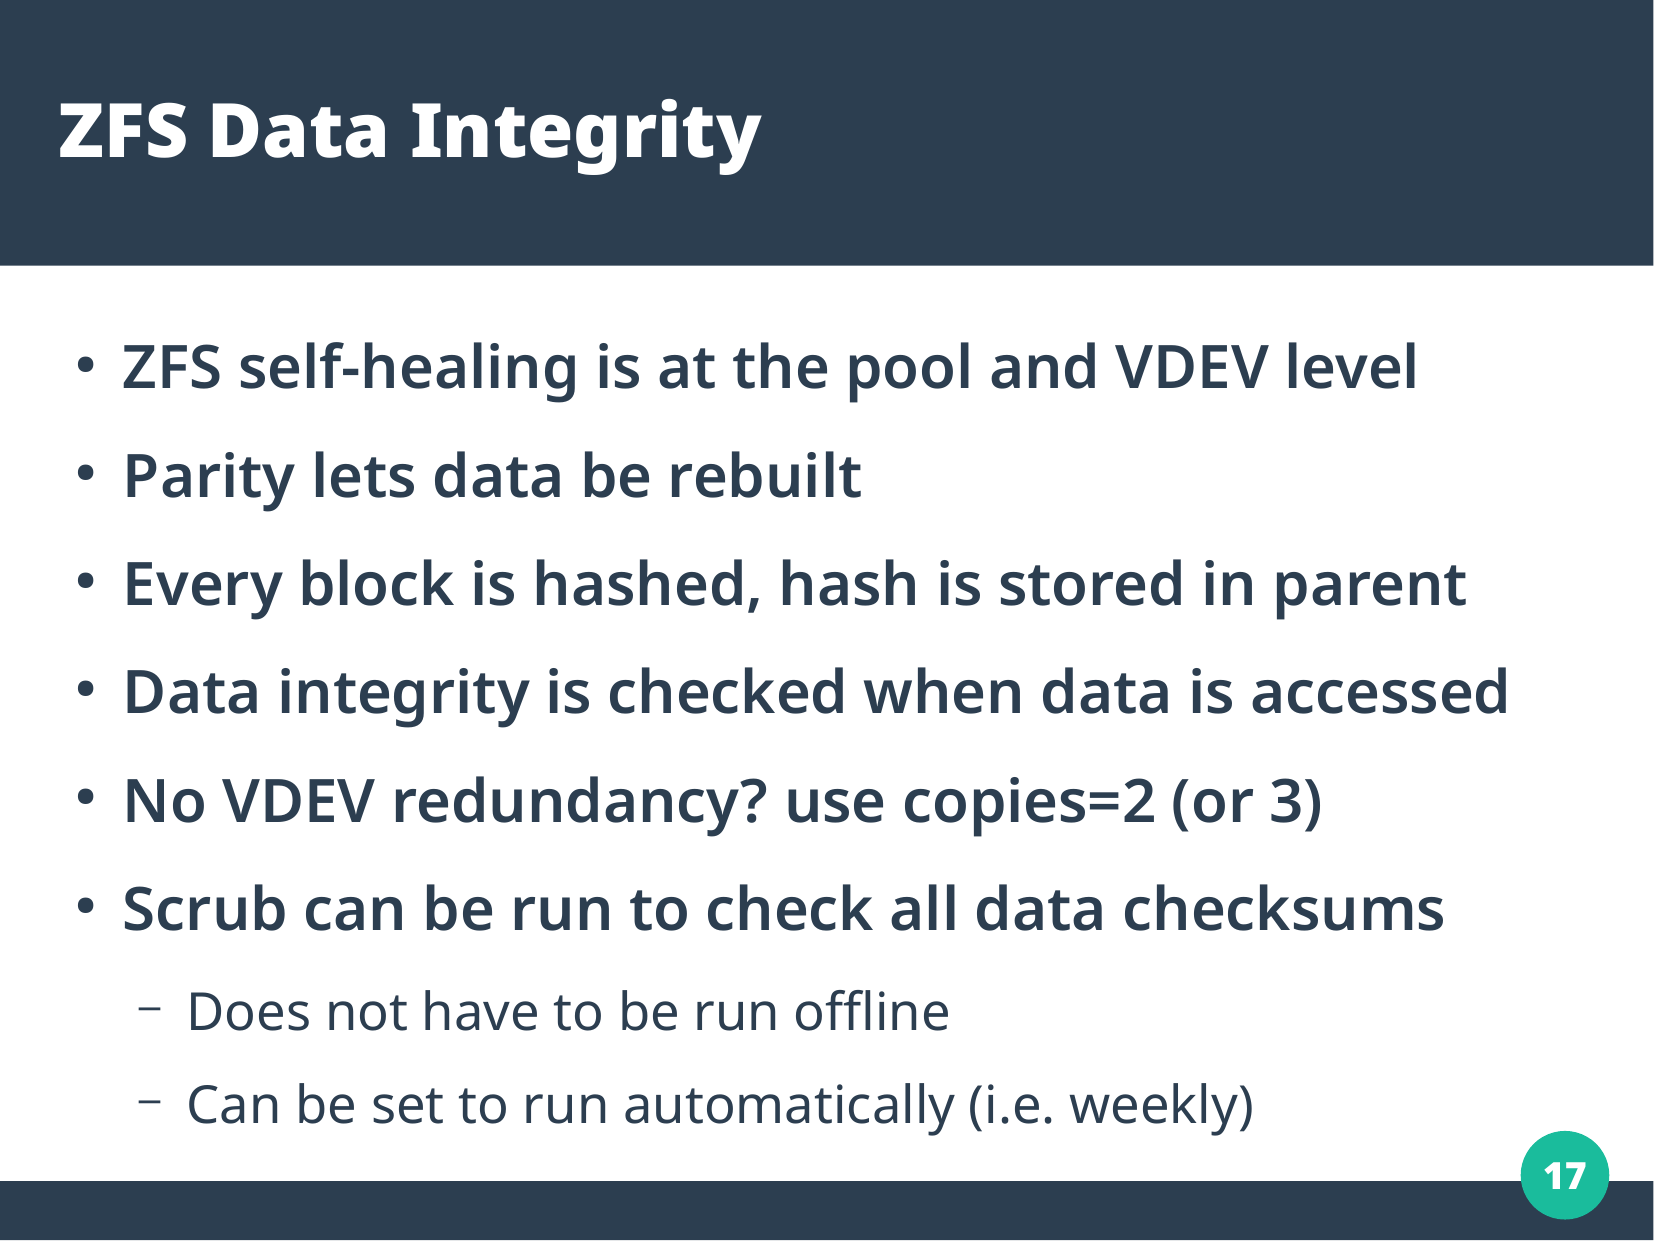

# ZFS Data Integrity
ZFS self-healing is at the pool and VDEV level
Parity lets data be rebuilt
Every block is hashed, hash is stored in parent
Data integrity is checked when data is accessed
No VDEV redundancy? use copies=2 (or 3)
Scrub can be run to check all data checksums
Does not have to be run offline
Can be set to run automatically (i.e. weekly)
17